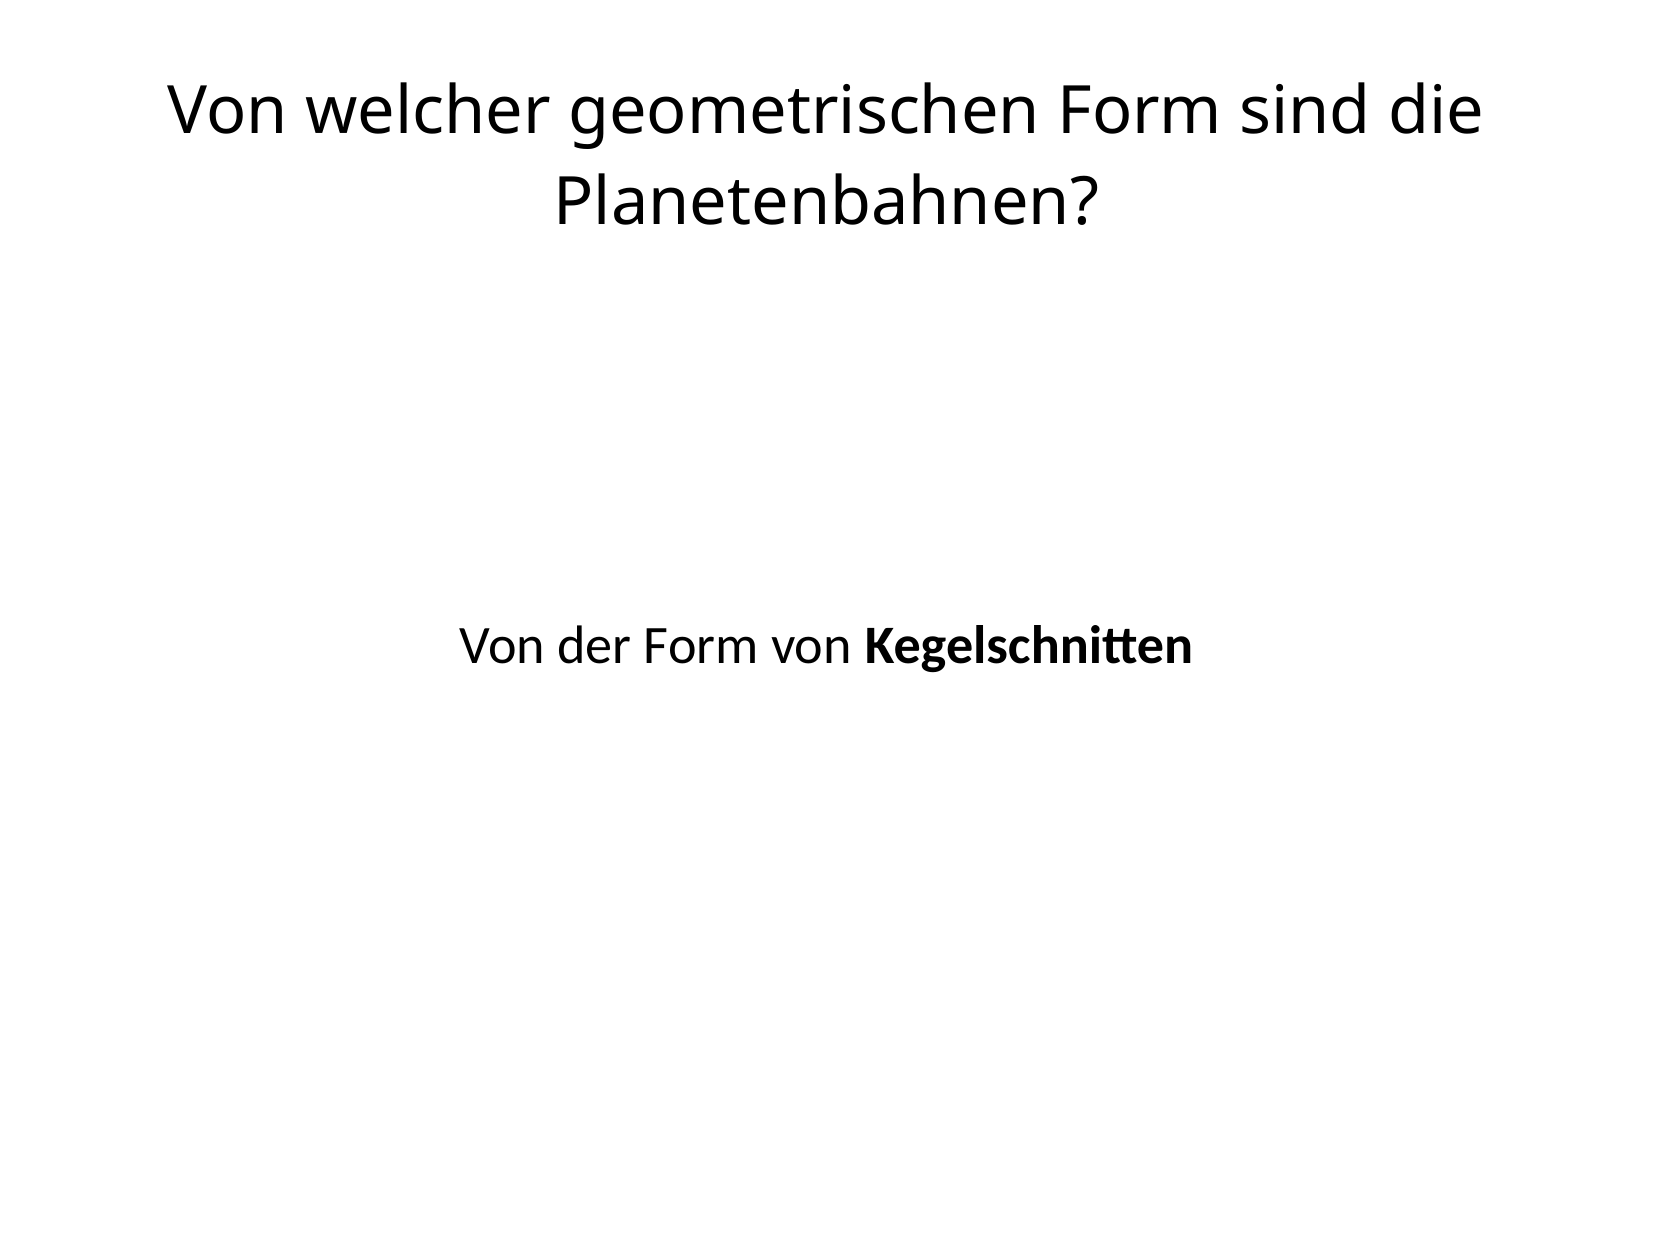

# Von welcher geometrischen Form sind die Planetenbahnen?
Von der Form von Kegelschnitten